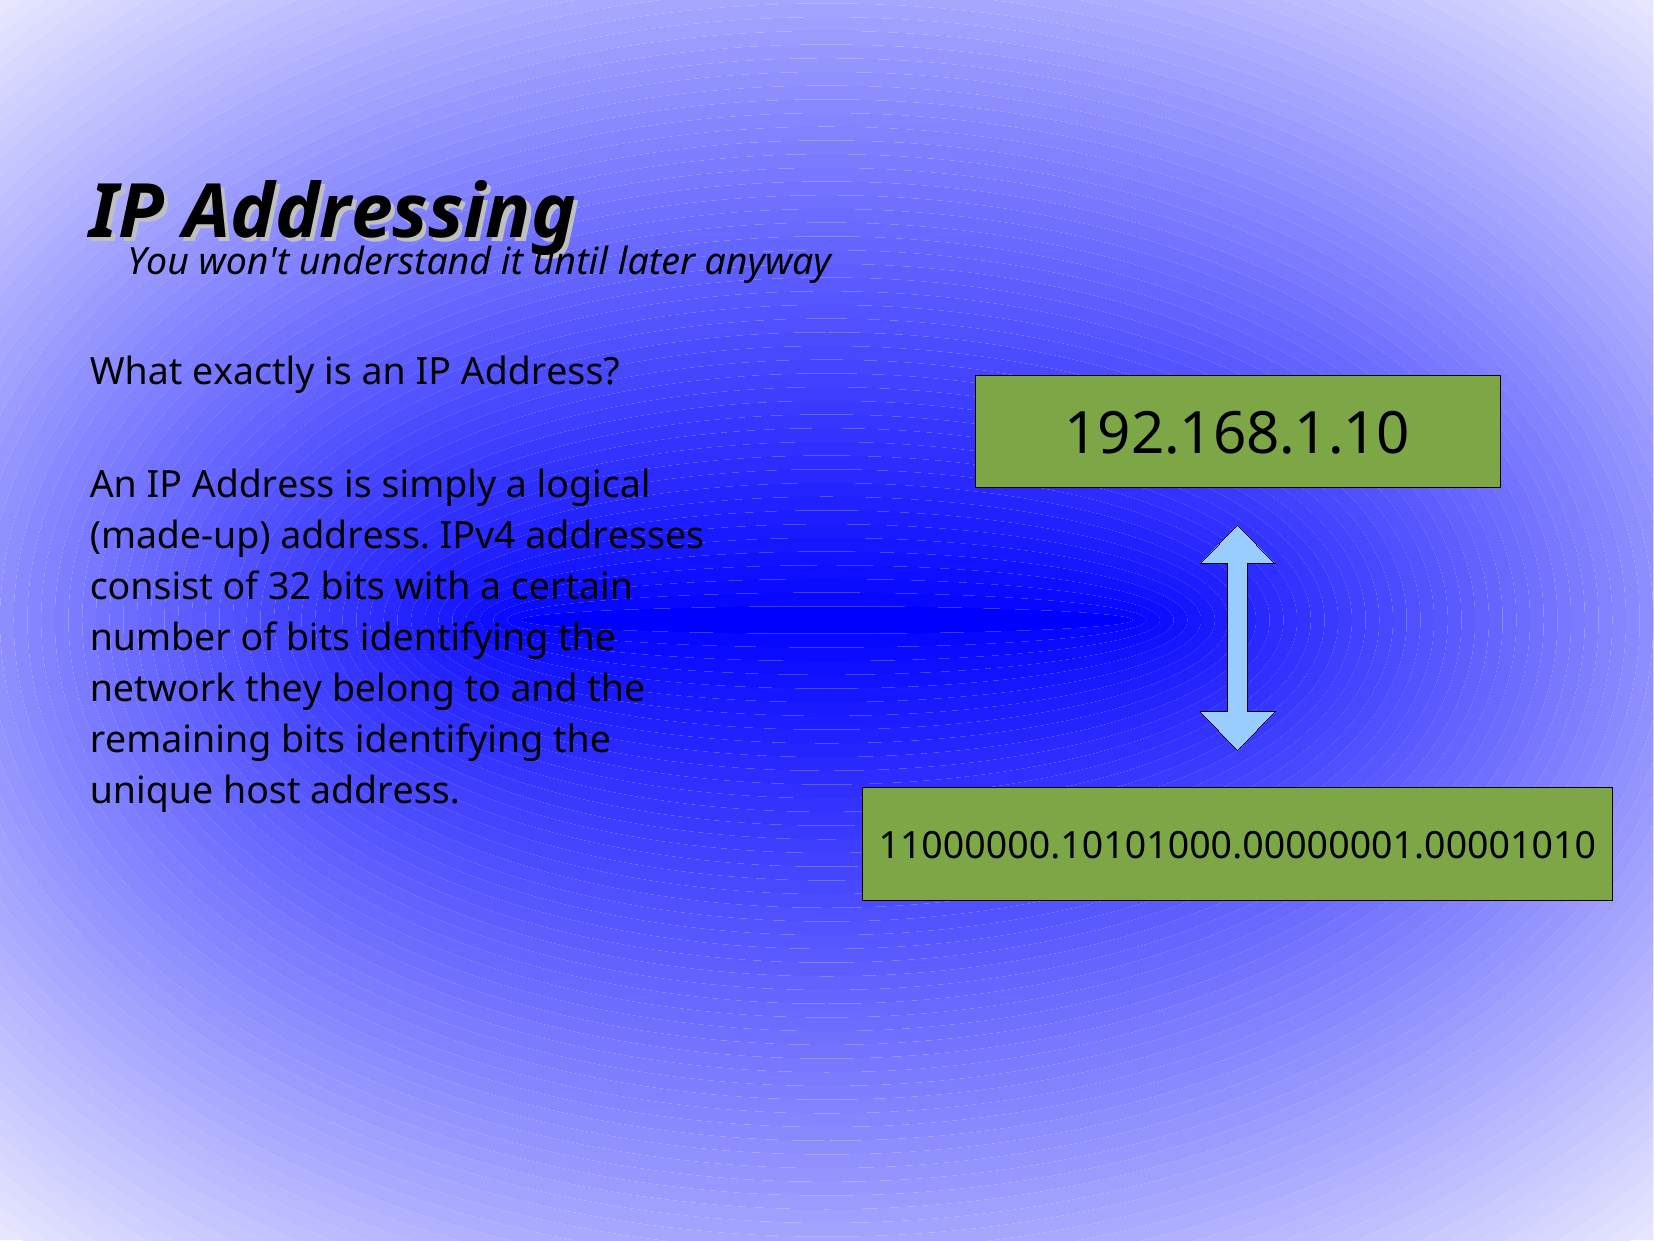

IP Addressing
You won't understand it until later anyway
What exactly is an IP Address?
192.168.1.10
An IP Address is simply a logical (made-up) address. IPv4 addresses consist of 32 bits with a certain number of bits identifying the network they belong to and the remaining bits identifying the unique host address.
11000000.10101000.00000001.00001010